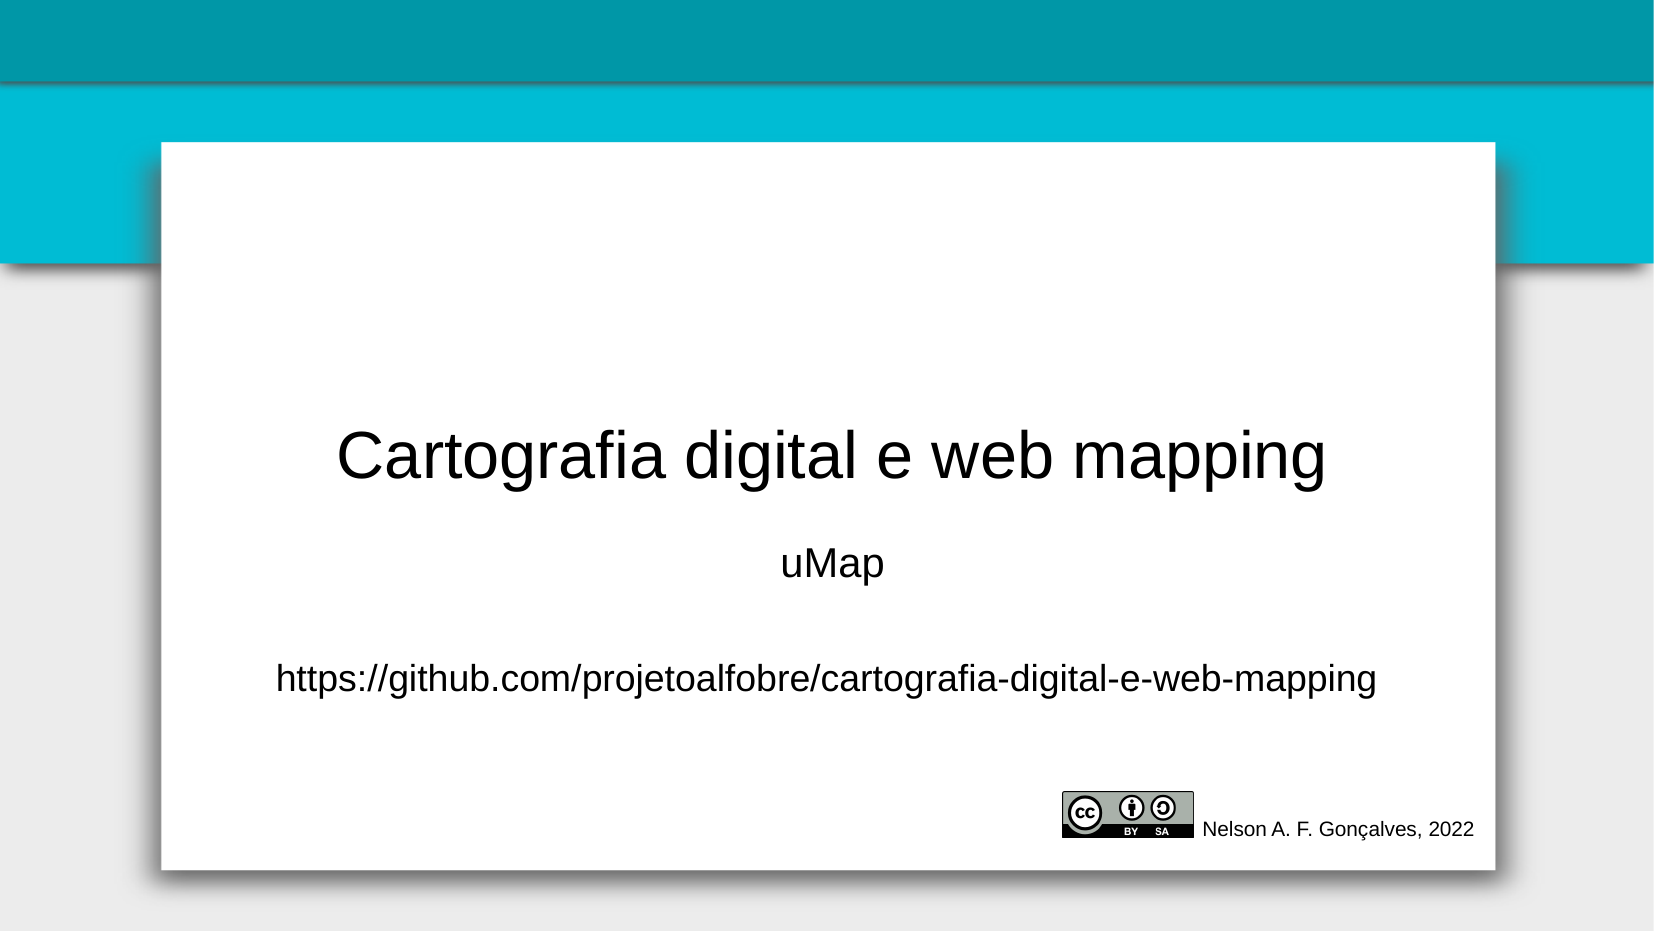

#
Cartografia digital e web mapping
uMap
https://github.com/projetoalfobre/cartografia-digital-e-web-mapping
Nelson A. F. Gonçalves, 2022